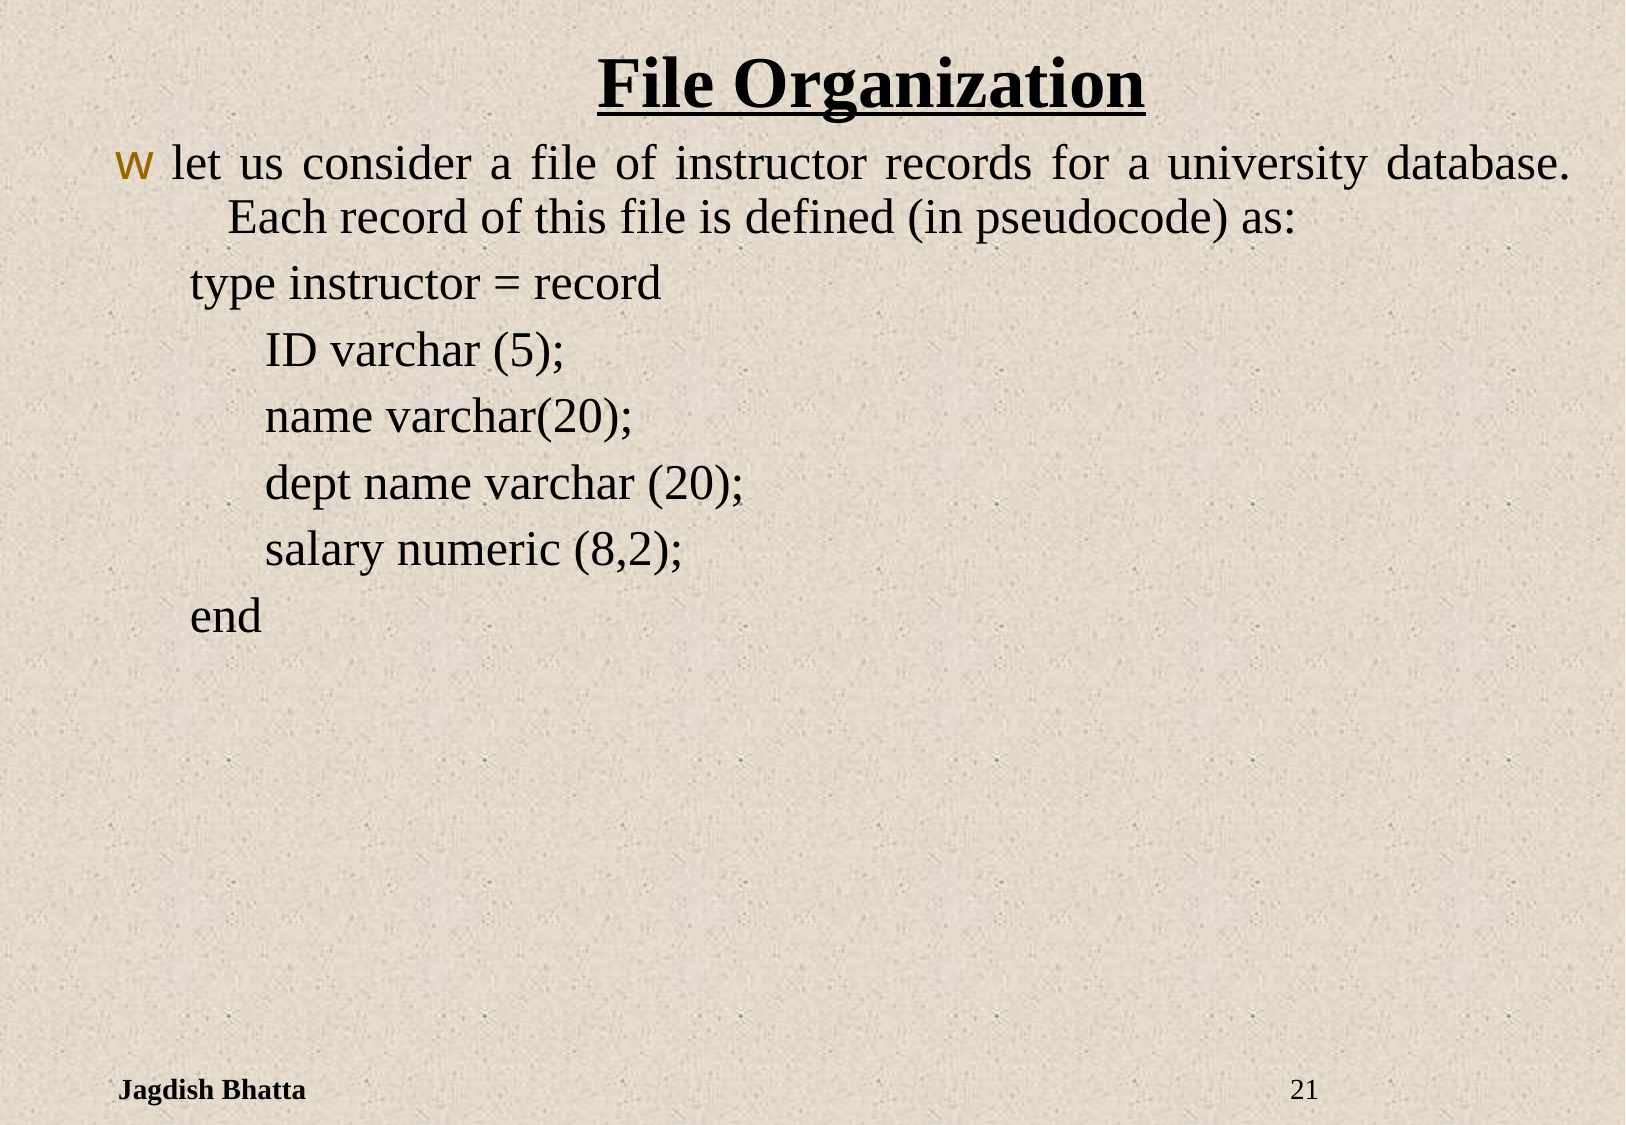

# File Organization
let us consider a file of instructor records for a university database. Each record of this file is defined (in pseudocode) as:
	type instructor = record
		ID varchar (5);
		name varchar(20);
		dept name varchar (20);
		salary numeric (8,2);
	end
Jagdish Bhatta
20